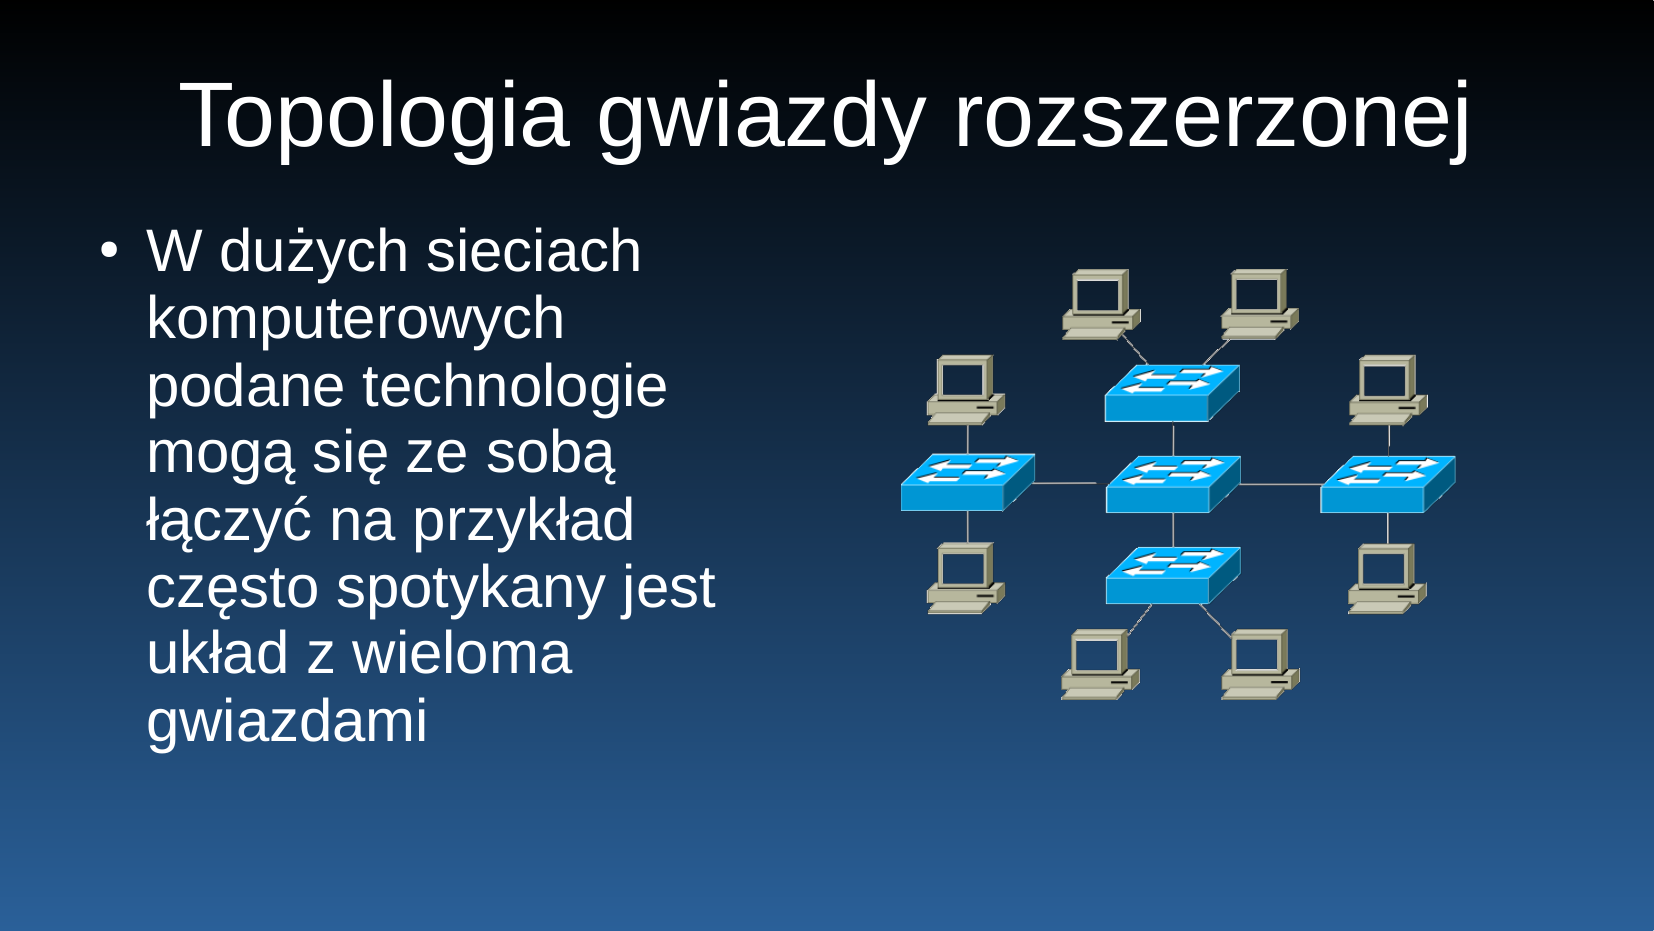

# Topologia gwiazdy rozszerzonej
W dużych sieciach komputerowych podane technologie mogą się ze sobą łączyć na przykład często spotykany jest układ z wieloma gwiazdami